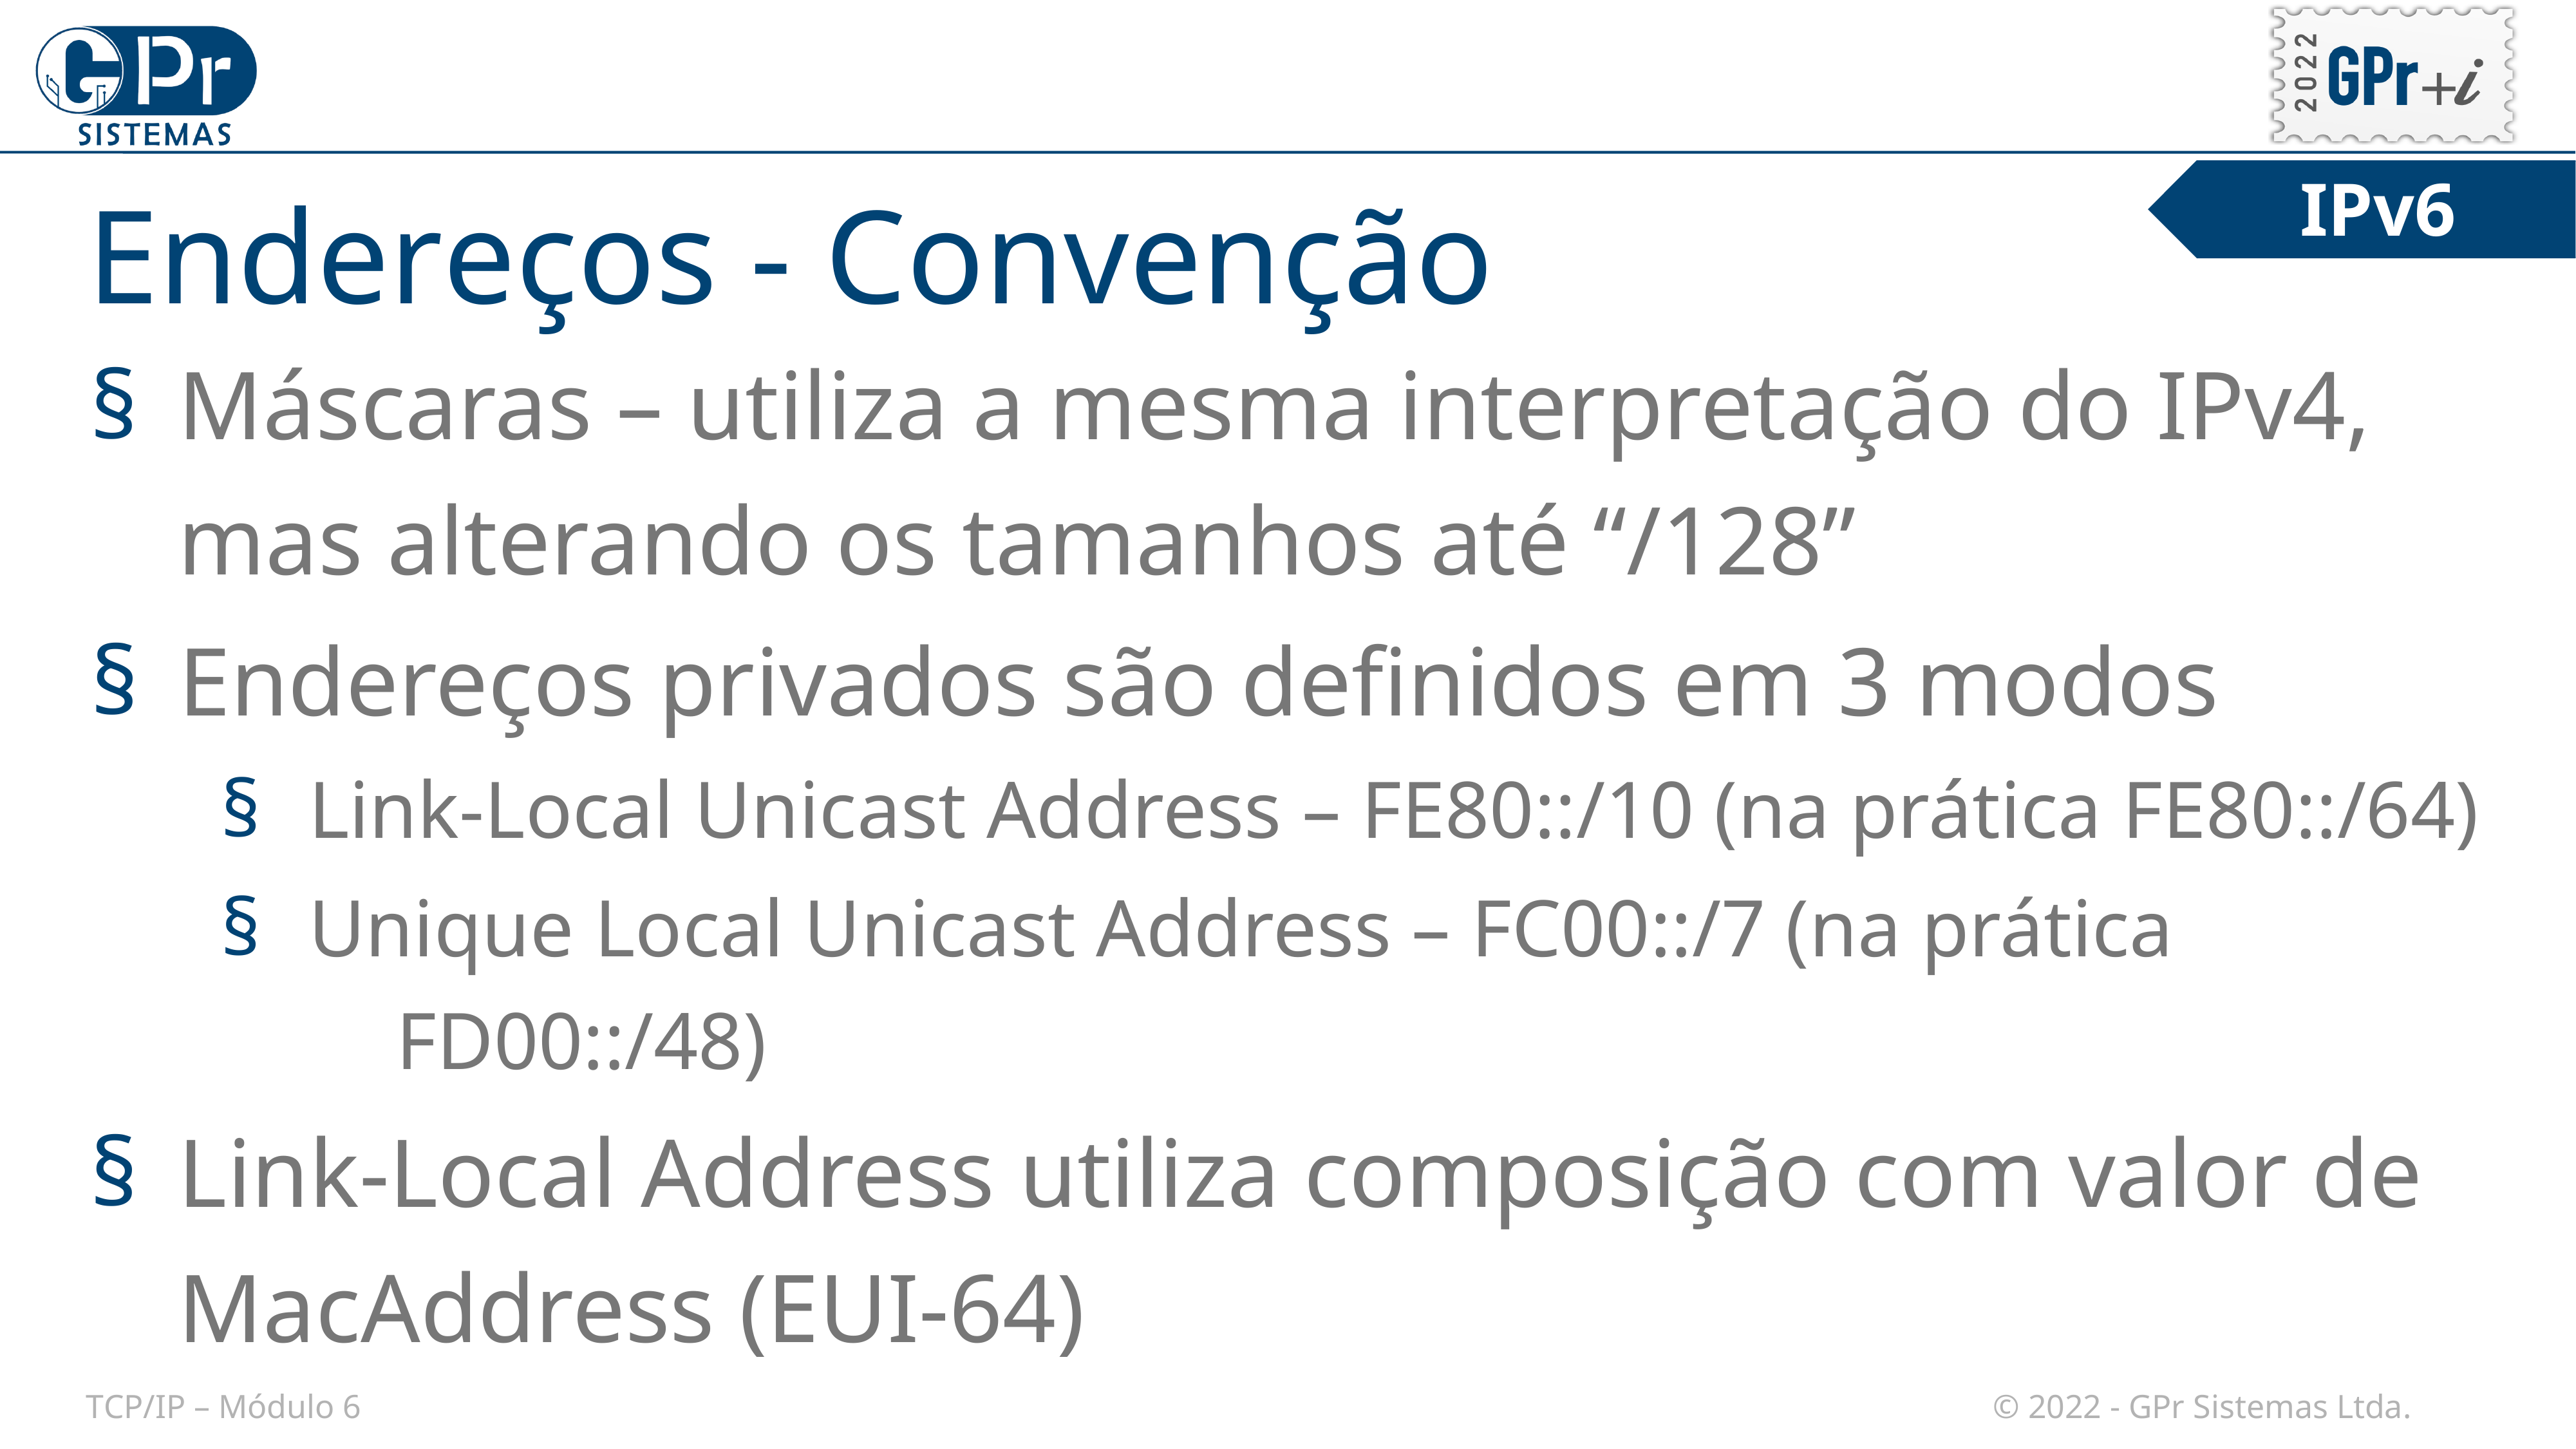

IPv6
Endereços - Convenção
# Máscaras – utiliza a mesma interpretação do IPv4, mas alterando os tamanhos até “/128”
Endereços privados são definidos em 3 modos
Link-Local Unicast Address – FE80::/10 (na prática FE80::/64)
Unique Local Unicast Address – FC00::/7 (na prática FD00::/48)
Link-Local Address utiliza composição com valor de MacAddress (EUI-64)